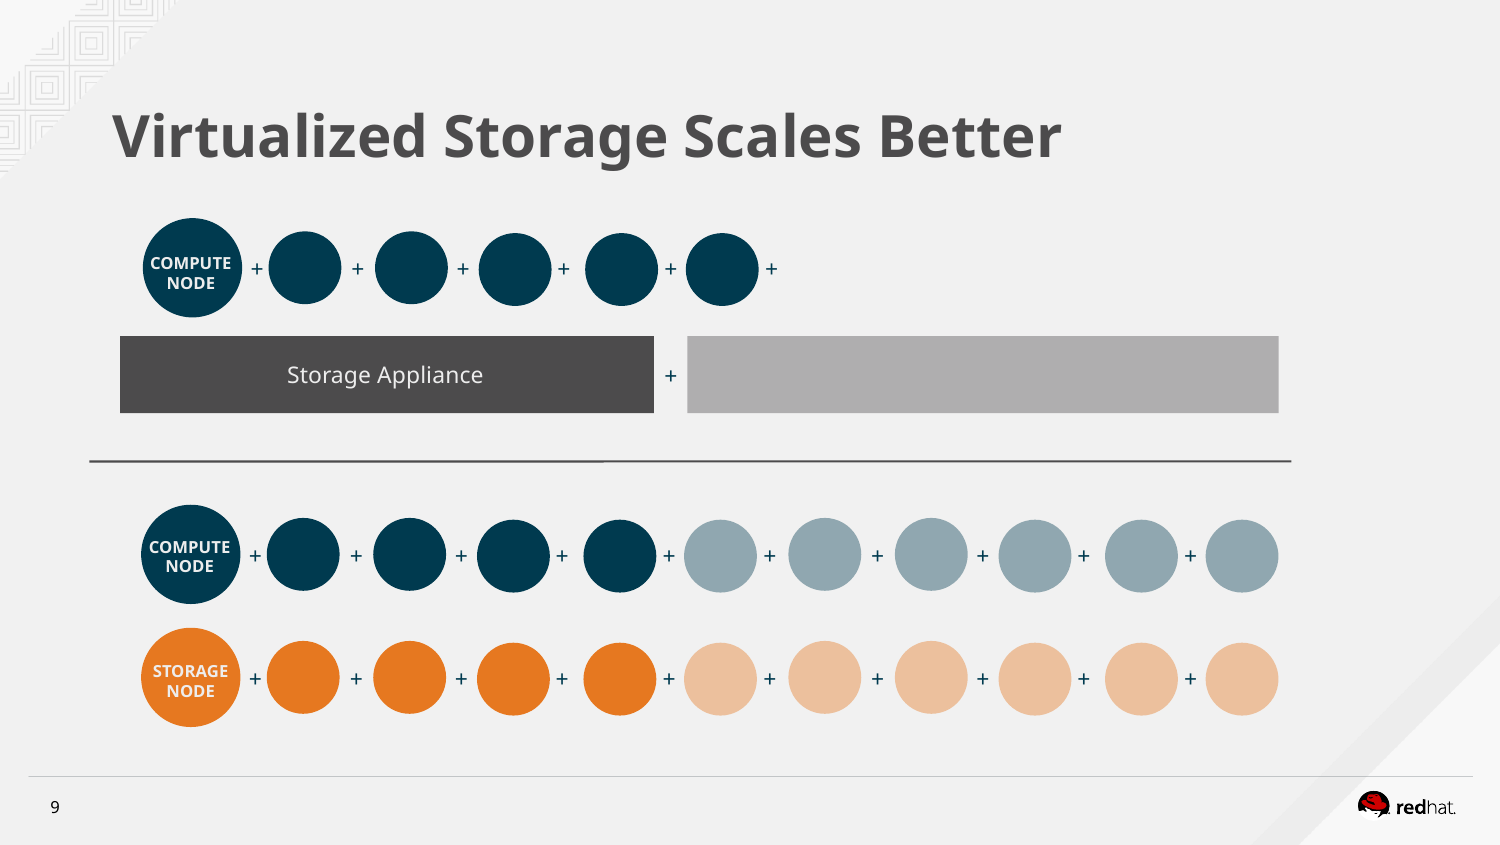

# Virtualized Storage Scales Better
COMPUTE NODE
+
+
+
+
+
+
Storage Appliance
+
COMPUTE NODE
+
+
+
+
+
+
+
+
+
+
STORAGE
NODE
+
+
+
+
+
+
+
+
+
+